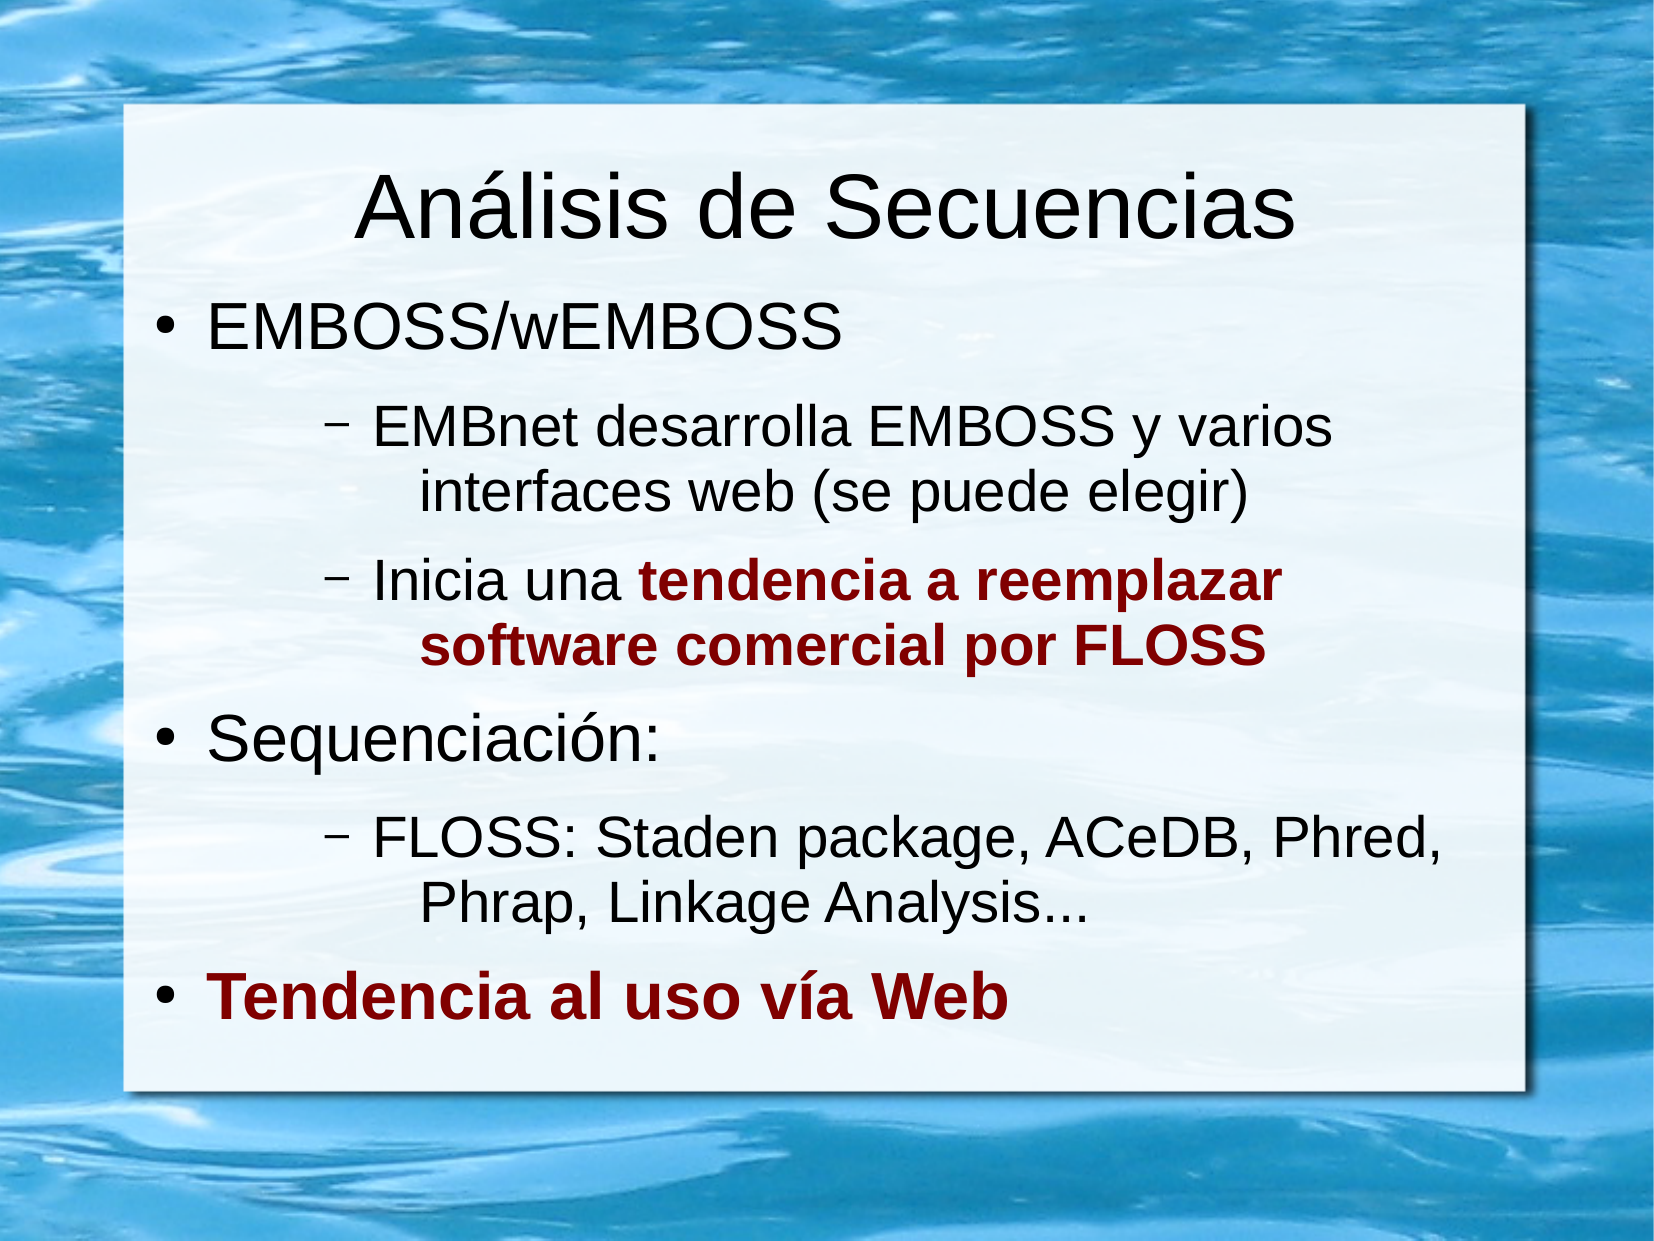

# Análisis de Secuencias
EMBOSS/wEMBOSS
EMBnet desarrolla EMBOSS y varios interfaces web (se puede elegir)
Inicia una tendencia a reemplazar software comercial por FLOSS
Sequenciación:
FLOSS: Staden package, ACeDB, Phred, Phrap, Linkage Analysis...
Tendencia al uso vía Web